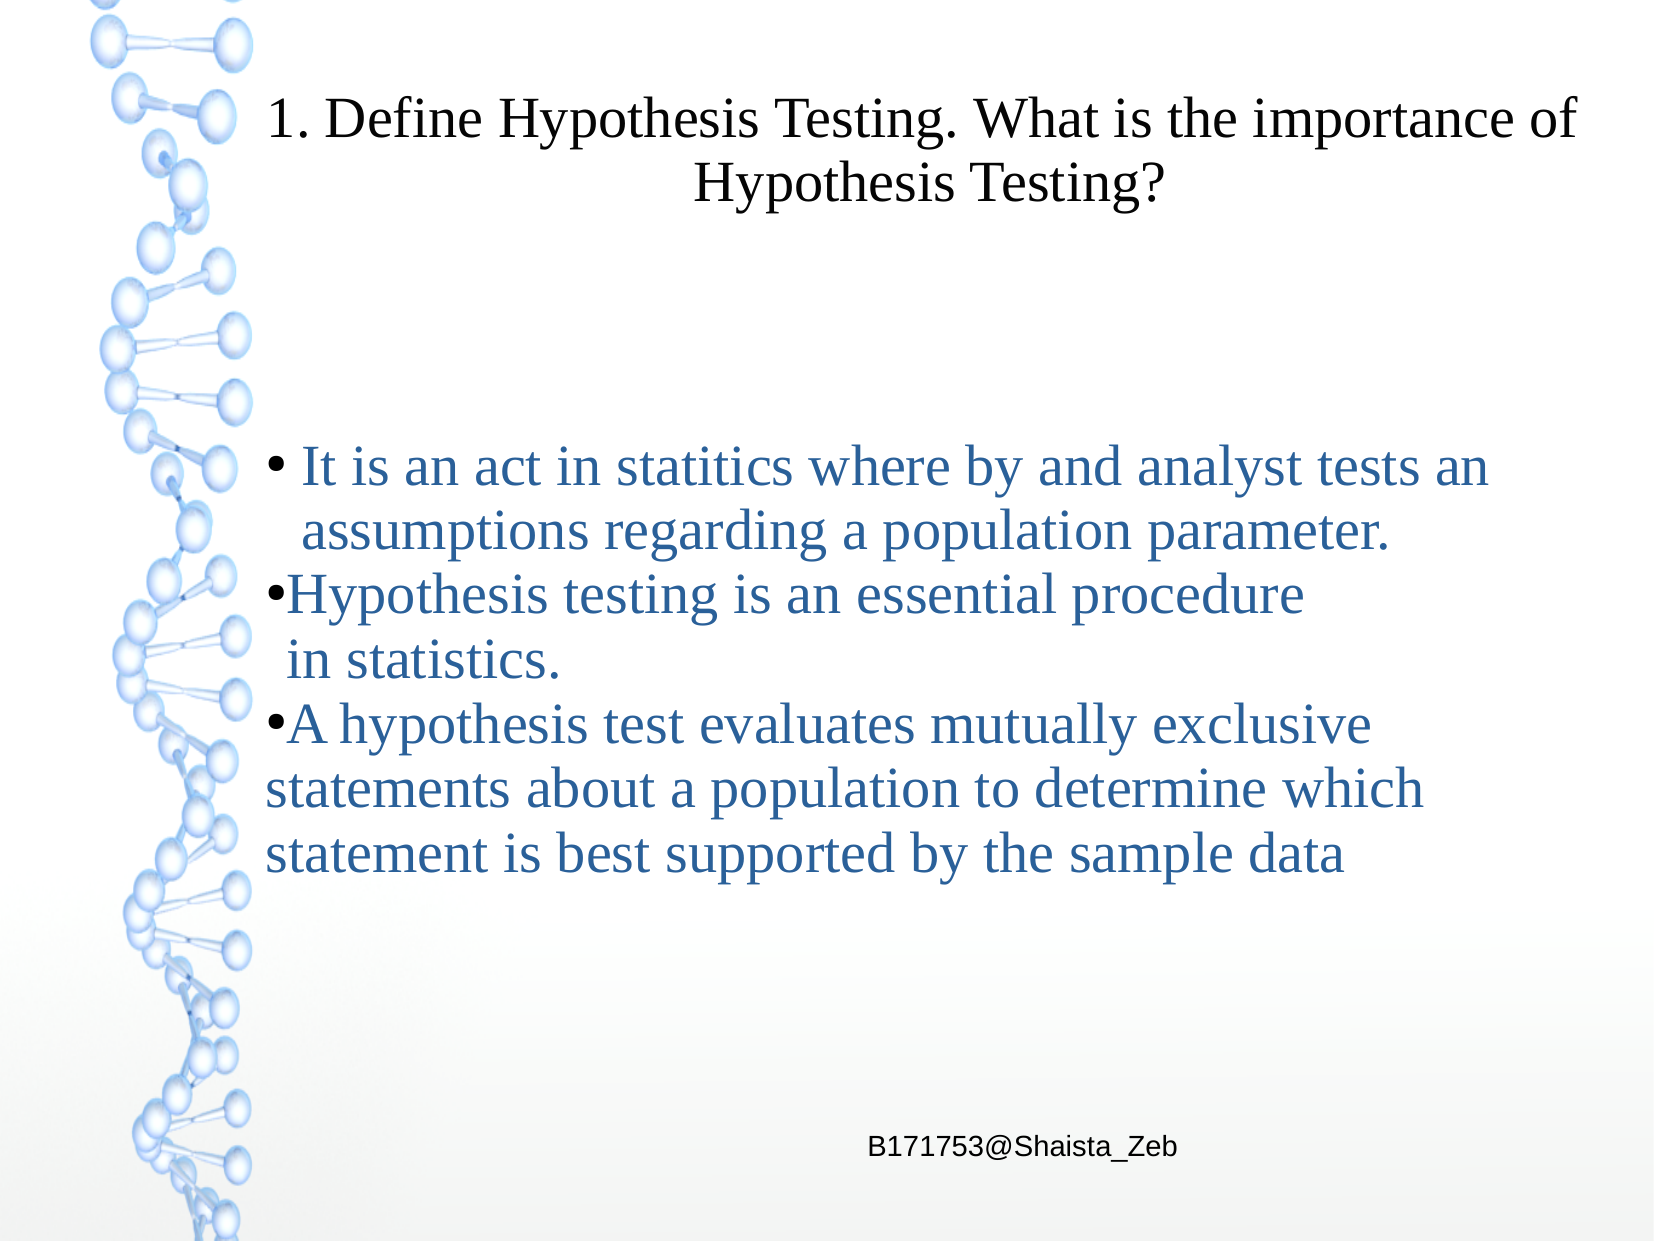

# 1. Define Hypothesis Testing. What is the importance of Hypothesis Testing?
It is an act in statitics where by and analyst tests an assumptions regarding a population parameter.
Hypothesis testing is an essential procedure
in statistics.
A hypothesis test evaluates mutually exclusive statements about a population to determine which statement is best supported by the sample data
B171753@Shaista_Zeb